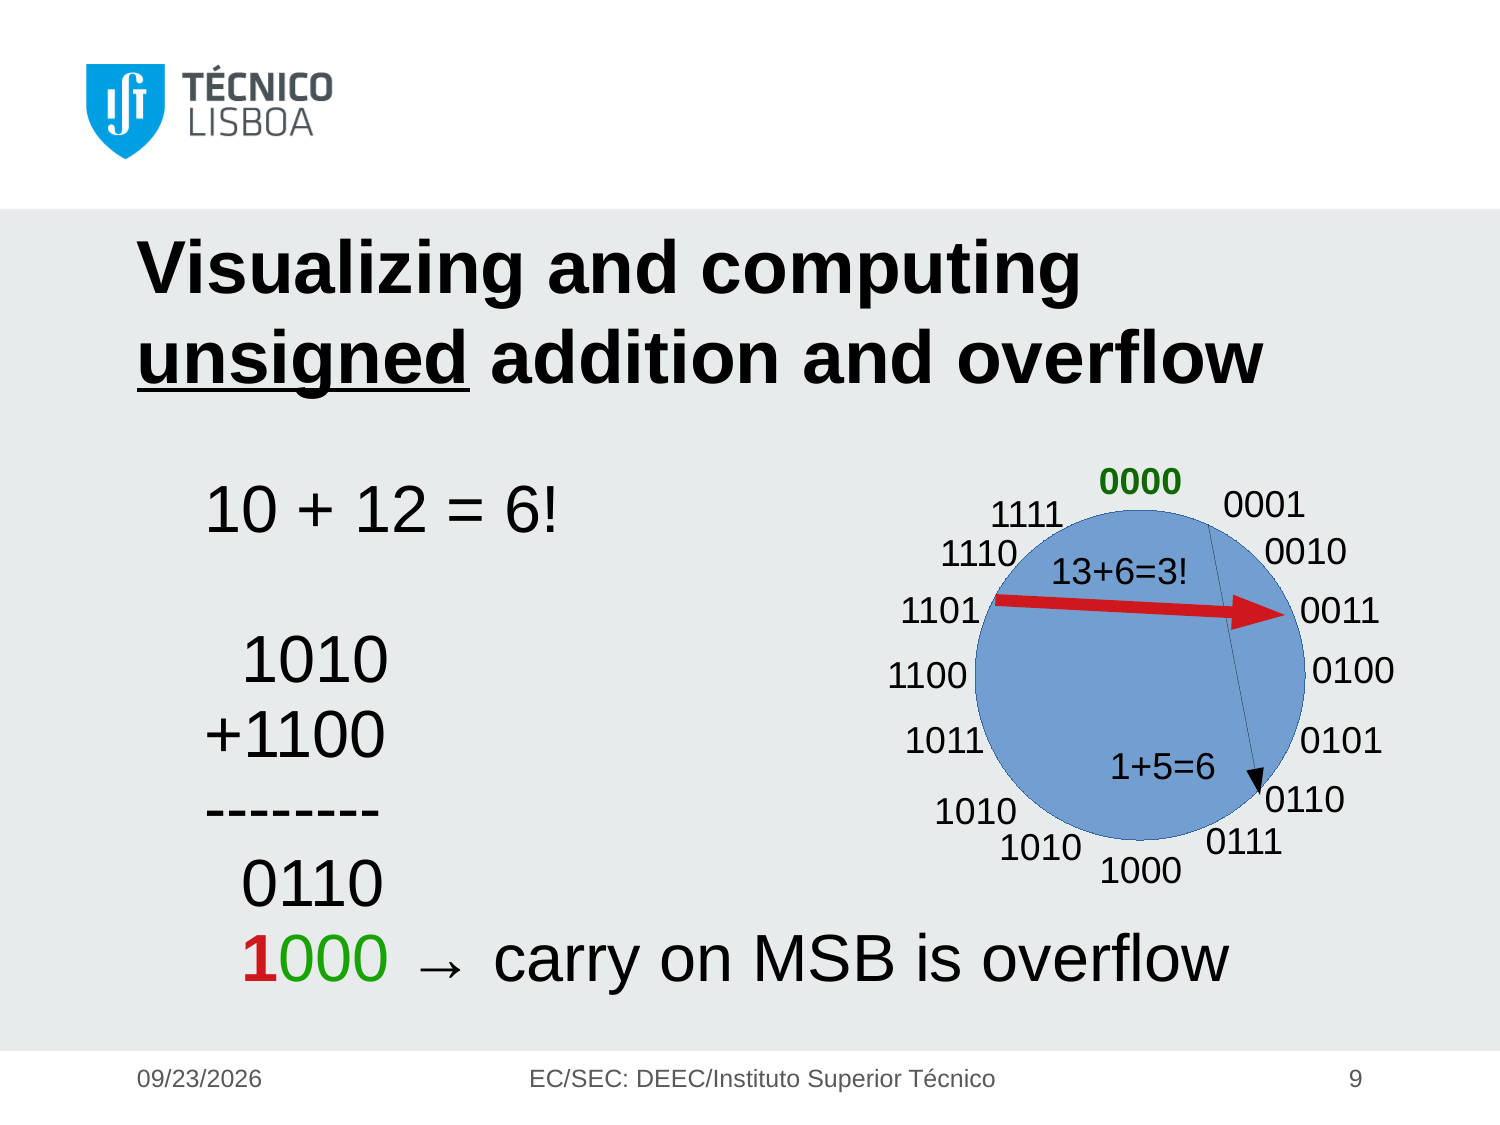

# Visualizing and computing unsigned addition and overflow
0000
10 + 12 = 6!
 1010
+1100
--------
 0110
 1000 → carry on MSB is overflow
0001
1111
0010
1110
13+6=3!
1101
0011
0100
1100
1011
0101
1+5=6
0110
1010
0111
1010
1000
EC/SEC: DEEC/Instituto Superior Técnico